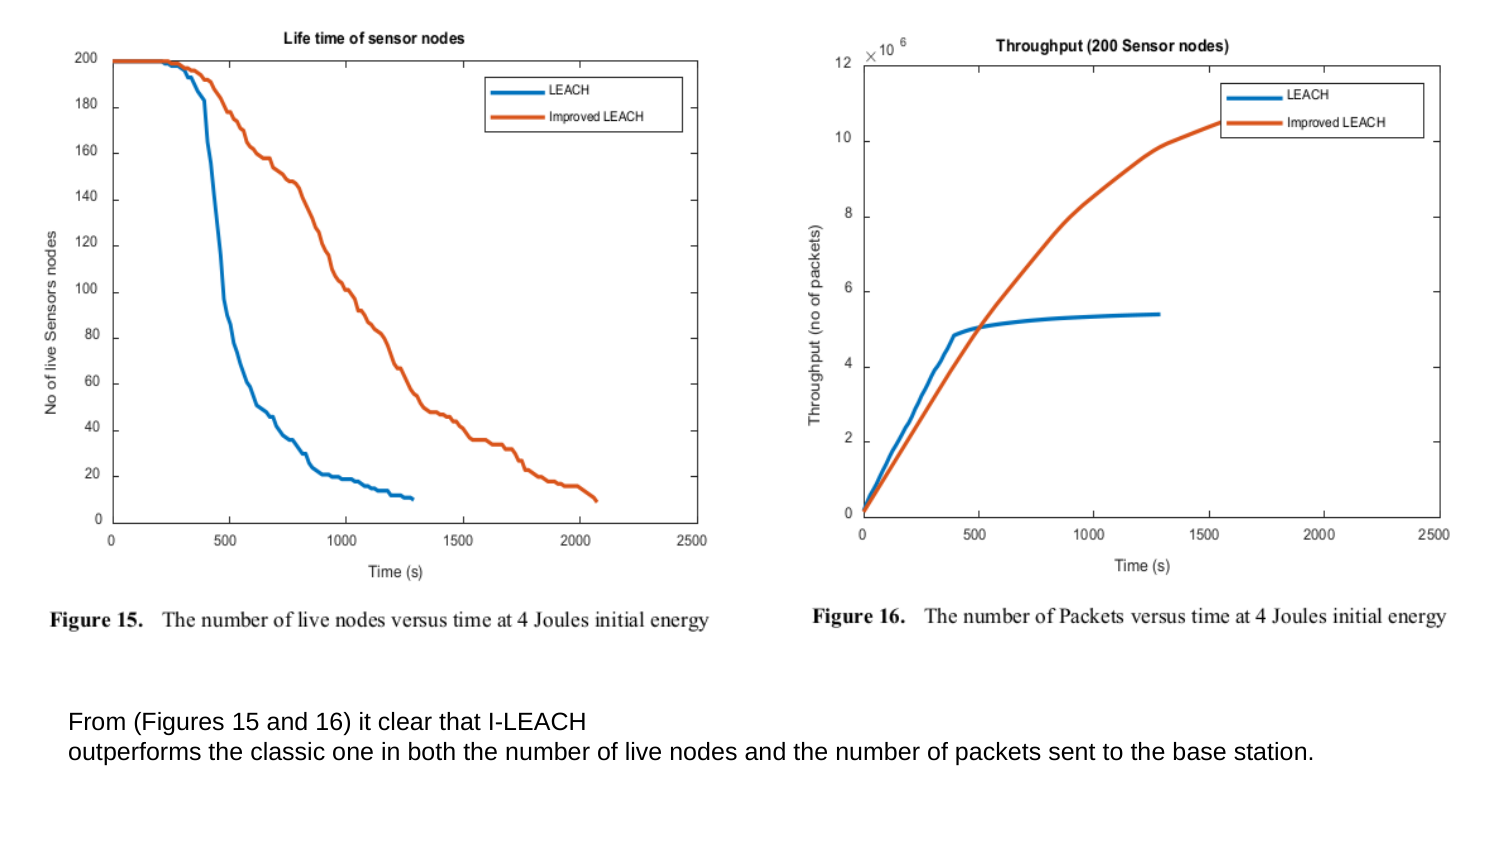

From (Figures 15 and 16) it clear that I-LEACH
outperforms the classic one in both the number of live nodes and the number of packets sent to the base station.